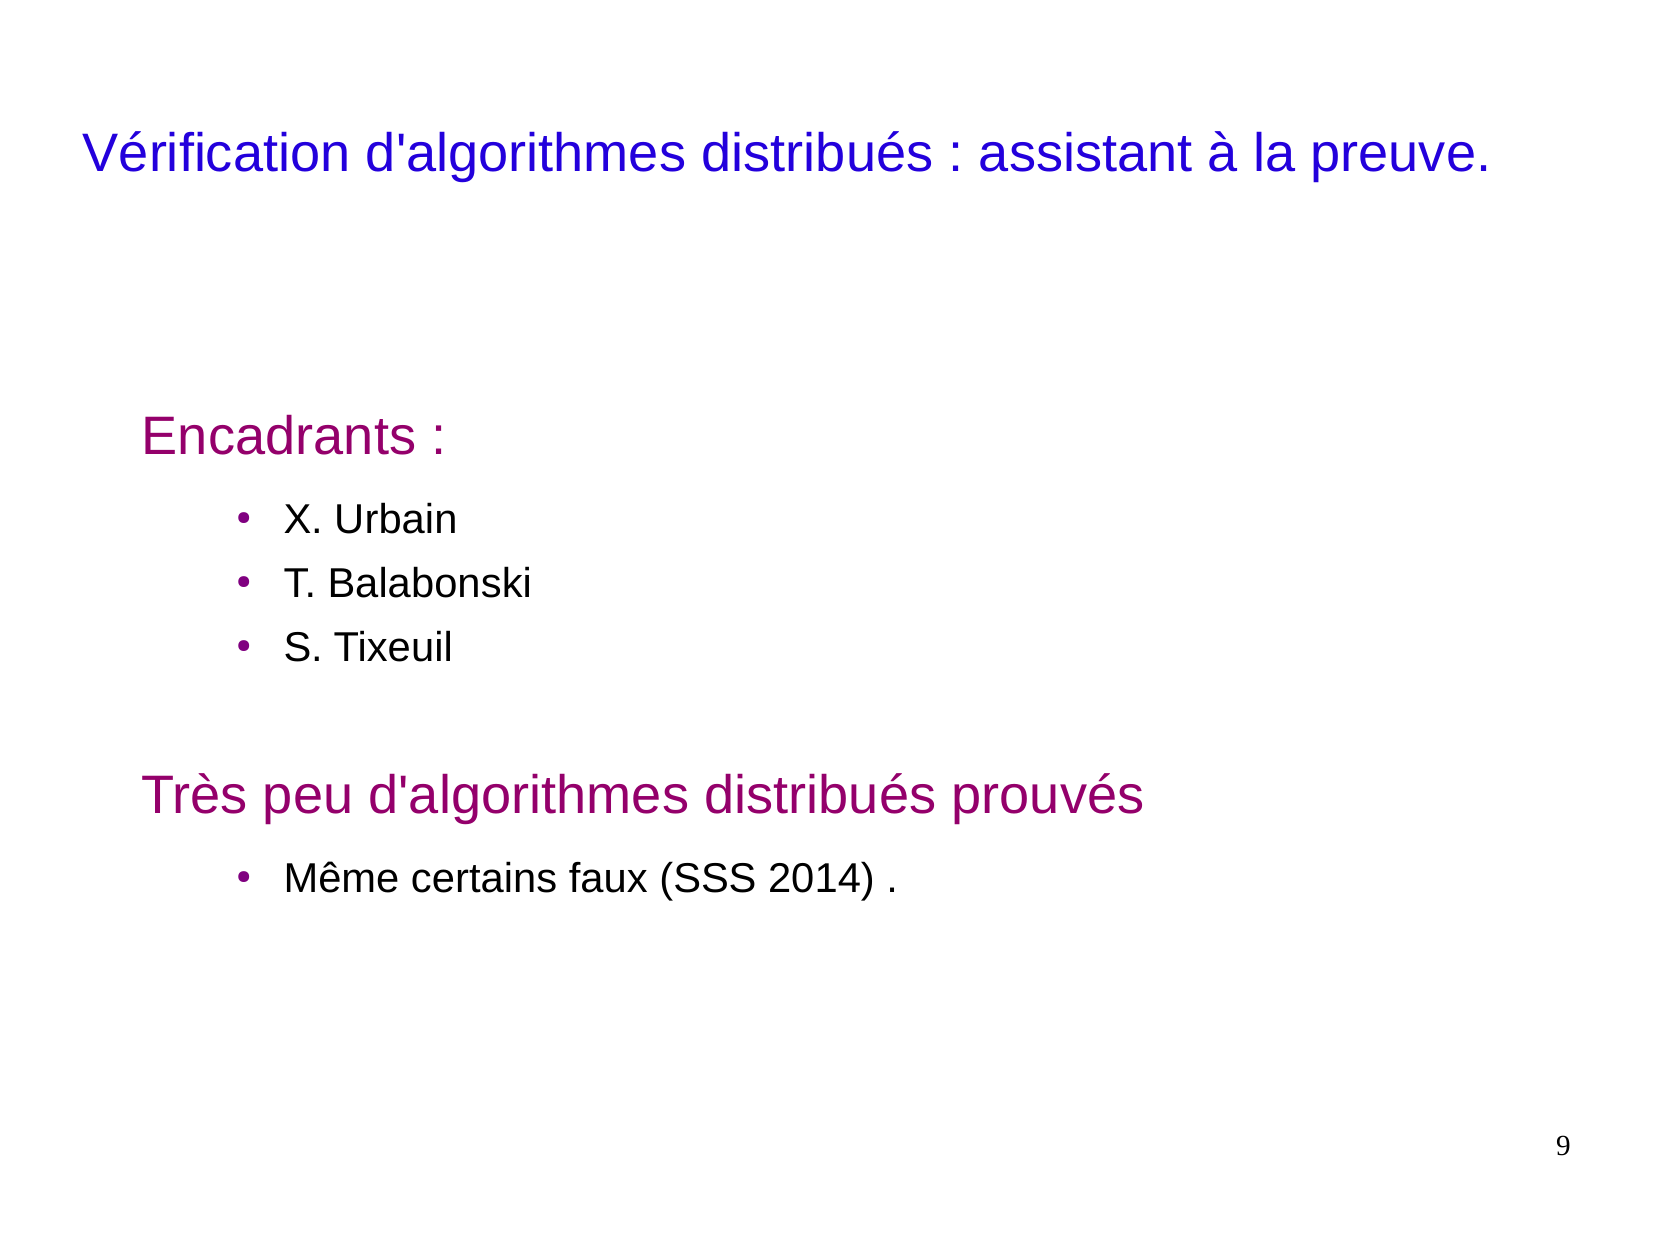

# Vérification d'algorithmes distribués : assistant à la preuve.
Encadrants :
X. Urbain
T. Balabonski
S. Tixeuil
Très peu d'algorithmes distribués prouvés
Même certains faux (SSS 2014) .
9